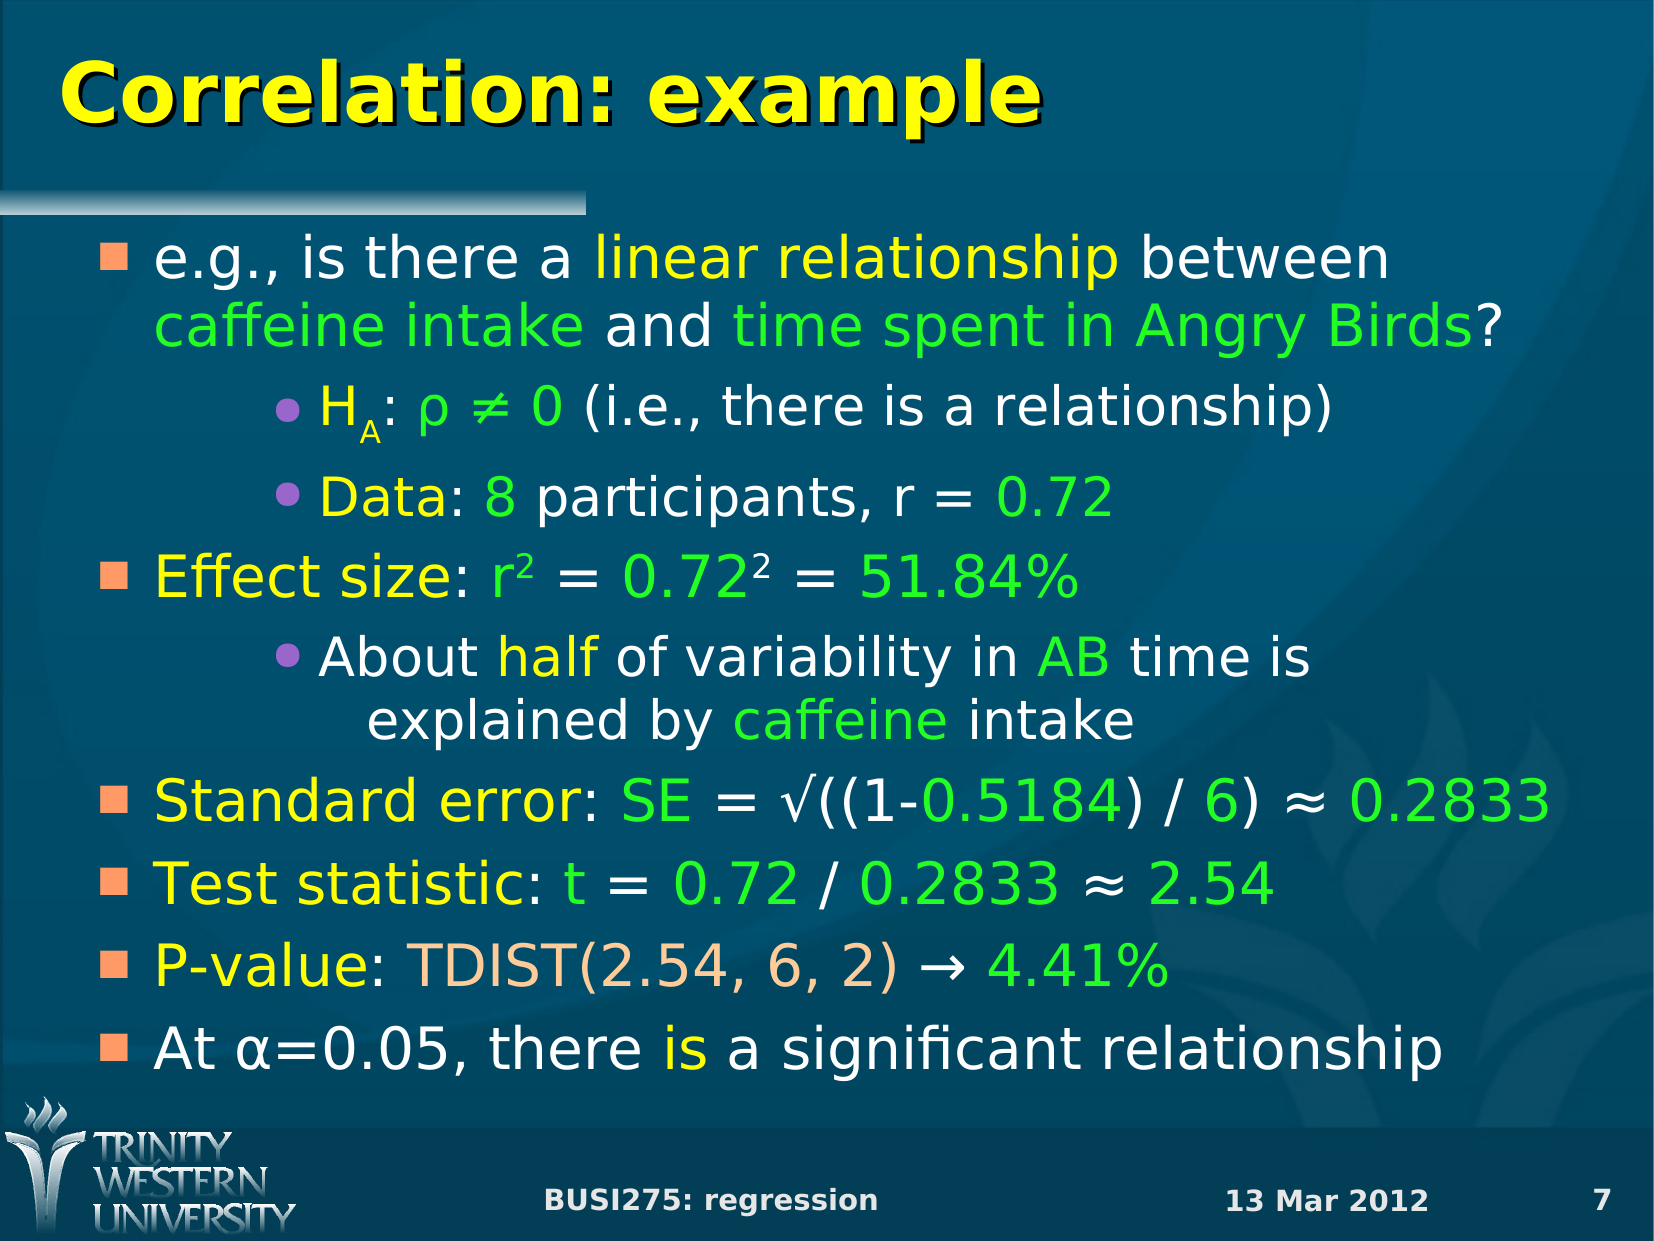

# Correlation: example
e.g., is there a linear relationship between
caffeine intake and time spent in Angry Birds?
HA: ρ ≠ 0 (i.e., there is a relationship)
Data: 8 participants, r = 0.72
Effect size: r2 = 0.722 = 51.84%
About half of variability in AB time is explained by caffeine intake
Standard error: SE = √((1-0.5184) / 6) ≈ 0.2833
Test statistic: t = 0.72 / 0.2833 ≈ 2.54
P-value: TDIST(2.54, 6, 2) → 4.41%
At α=0.05, there is a significant relationship
BUSI275: regression
13 Mar 2012
7